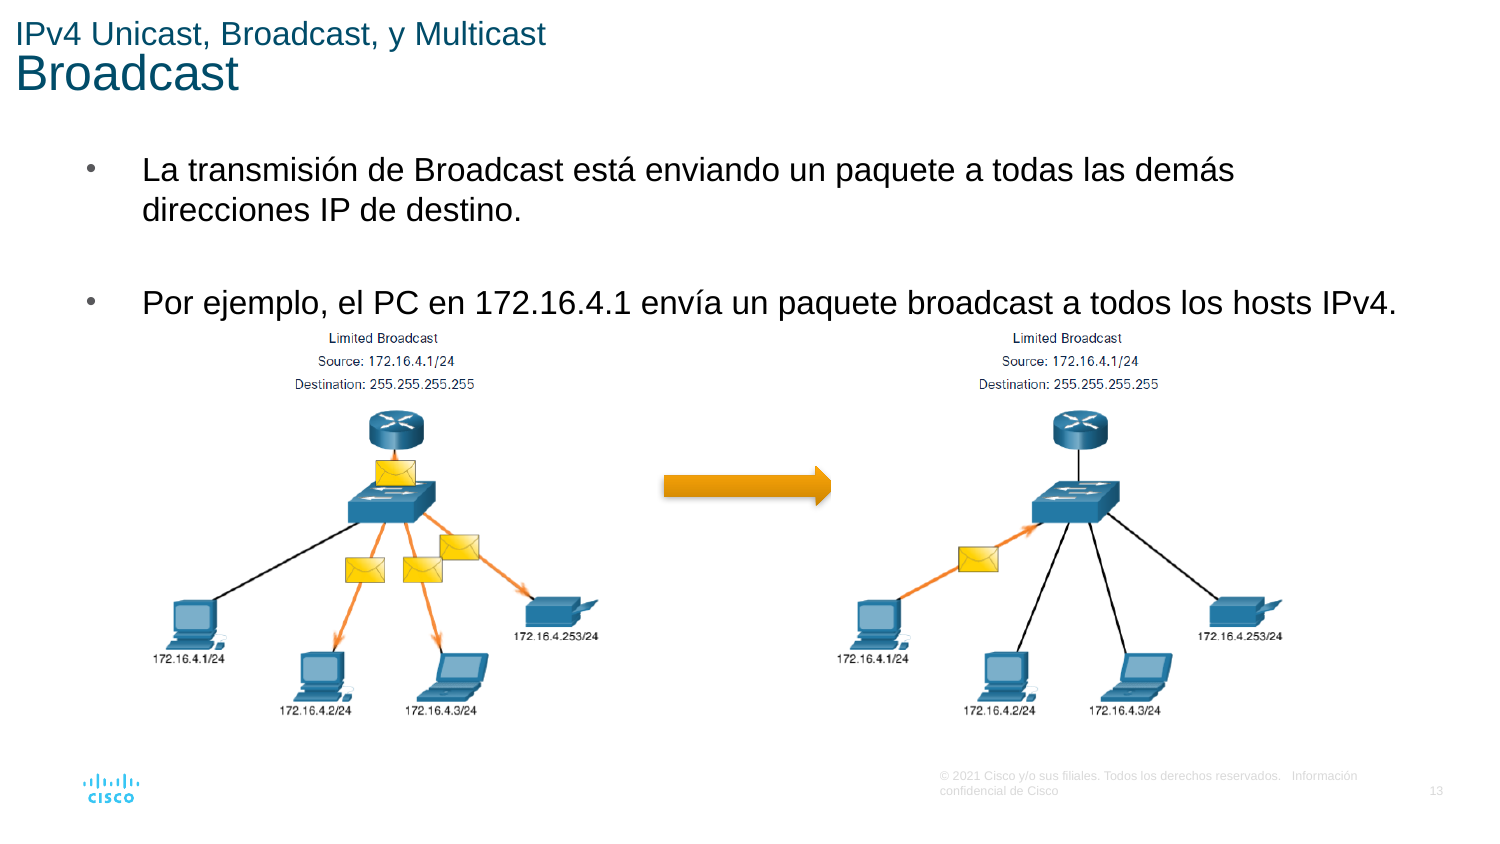

# IPv4 Unicast, Broadcast, y Multicast Broadcast
La transmisión de Broadcast está enviando un paquete a todas las demás direcciones IP de destino.
Por ejemplo, el PC en 172.16.4.1 envía un paquete broadcast a todos los hosts IPv4.